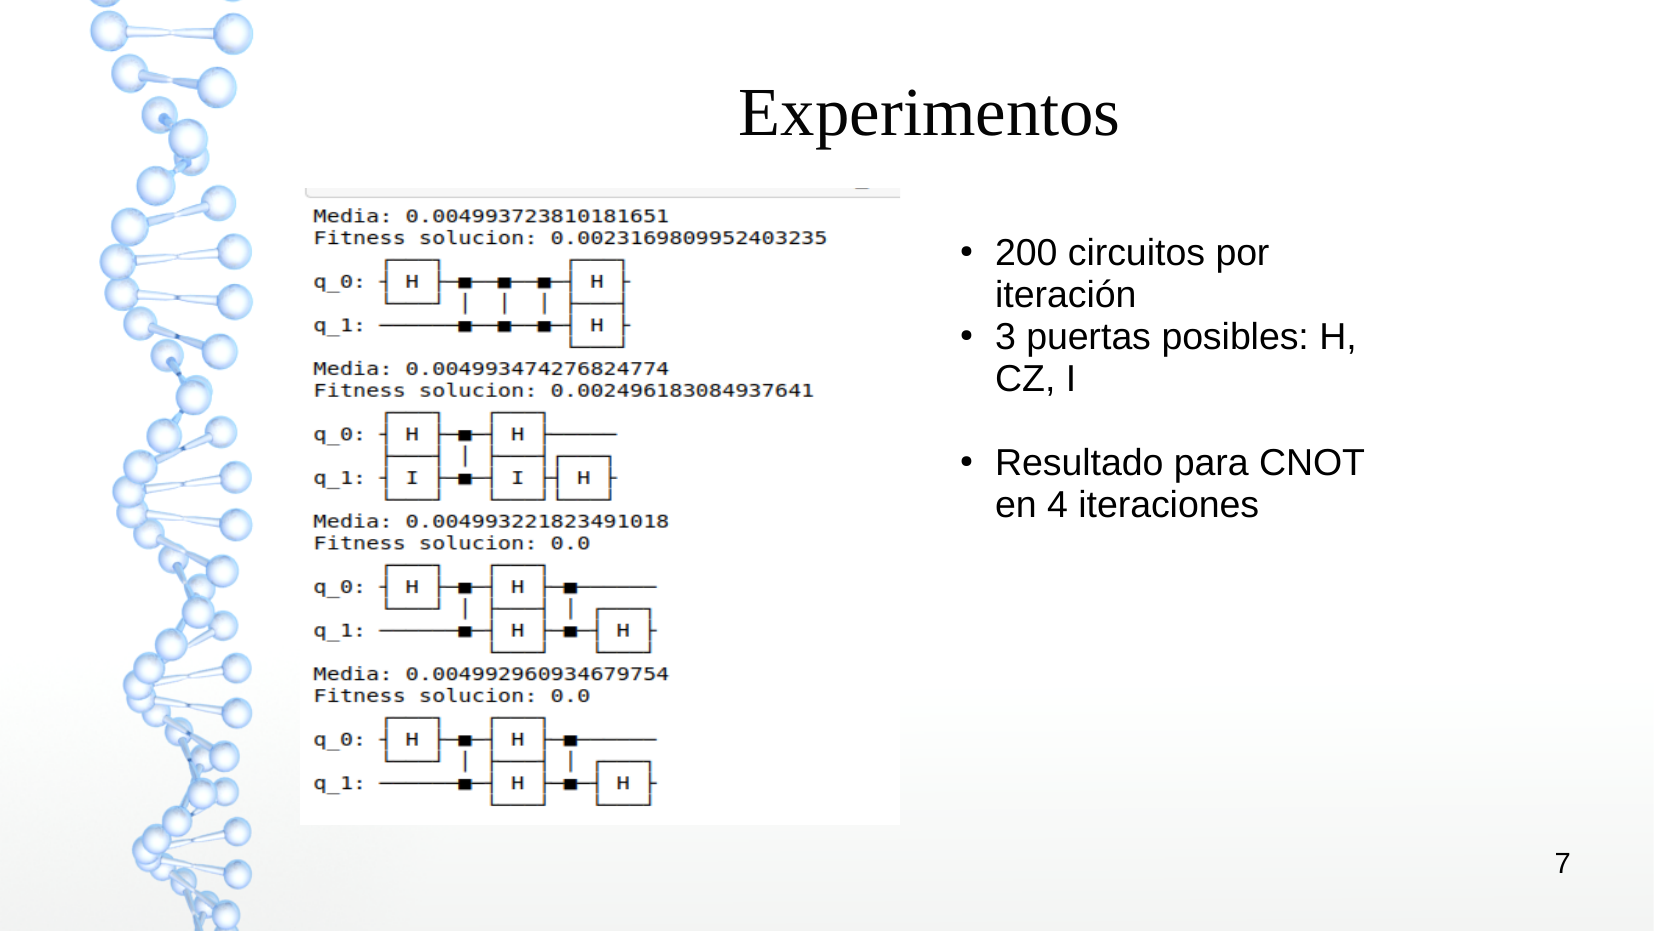

# Experimentos
200 circuitos por iteración
3 puertas posibles: H, CZ, I
Resultado para CNOT en 4 iteraciones
7